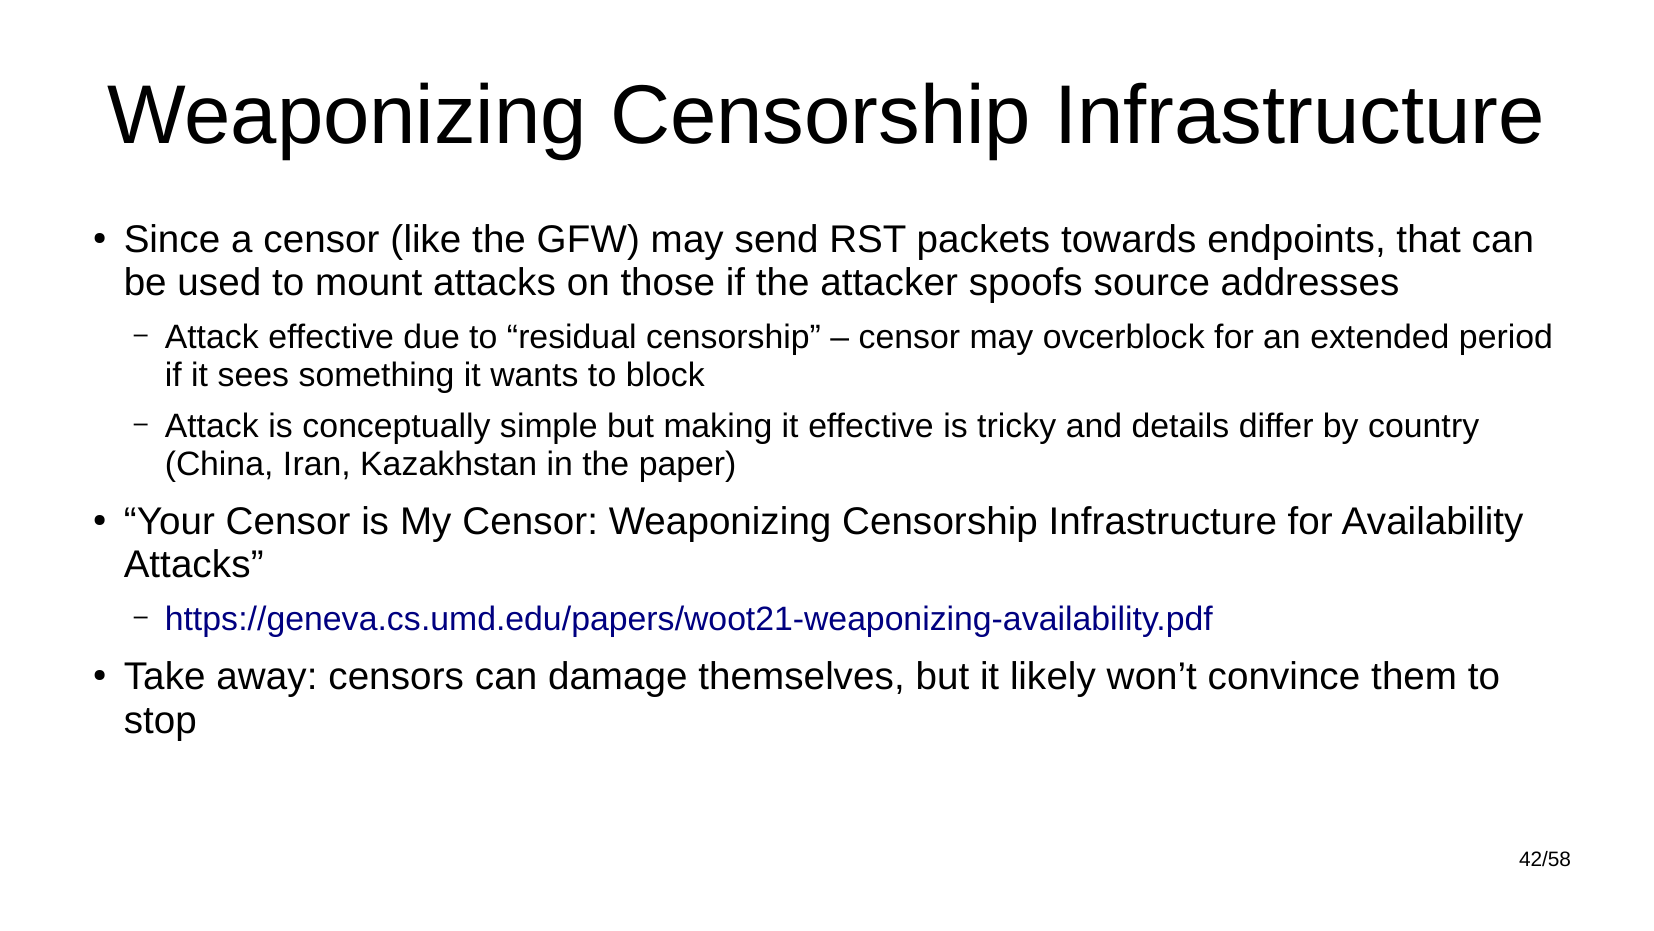

# Weaponizing Censorship Infrastructure
Since a censor (like the GFW) may send RST packets towards endpoints, that can be used to mount attacks on those if the attacker spoofs source addresses
Attack effective due to “residual censorship” – censor may ovcerblock for an extended period if it sees something it wants to block
Attack is conceptually simple but making it effective is tricky and details differ by country (China, Iran, Kazakhstan in the paper)
“Your Censor is My Censor: Weaponizing Censorship Infrastructure for Availability Attacks”
https://geneva.cs.umd.edu/papers/woot21-weaponizing-availability.pdf
Take away: censors can damage themselves, but it likely won’t convince them to stop
42